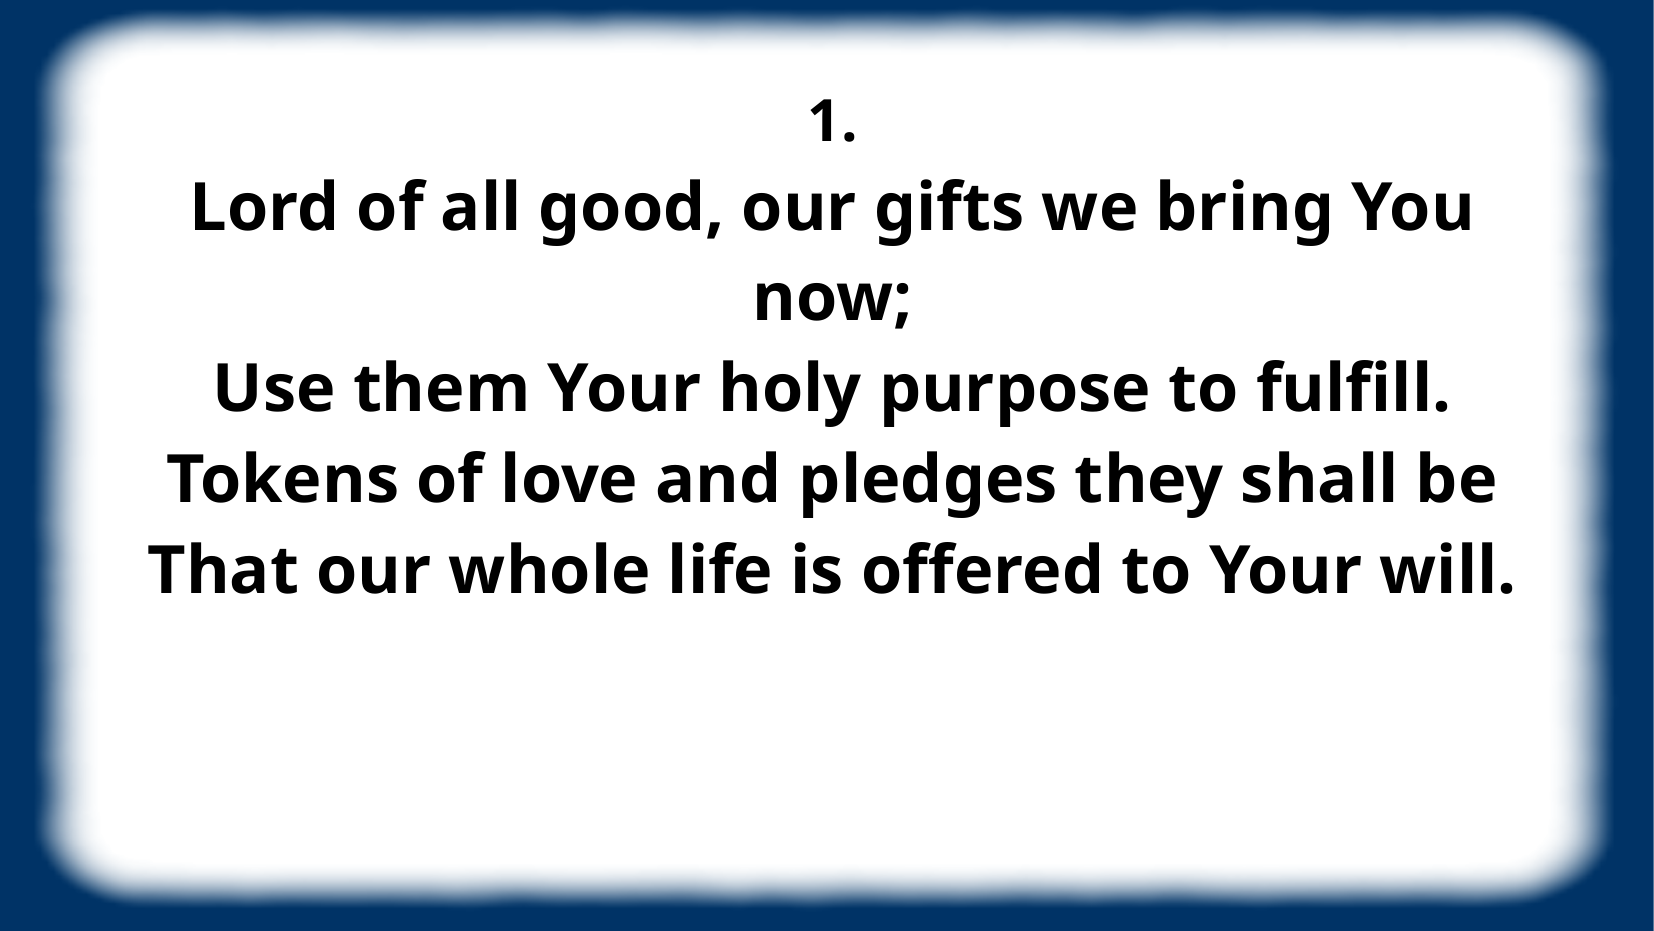

1.
Lord of all good, our gifts we bring You now;
Use them Your holy purpose to fulfill.
Tokens of love and pledges they shall be
That our whole life is offered to Your will.